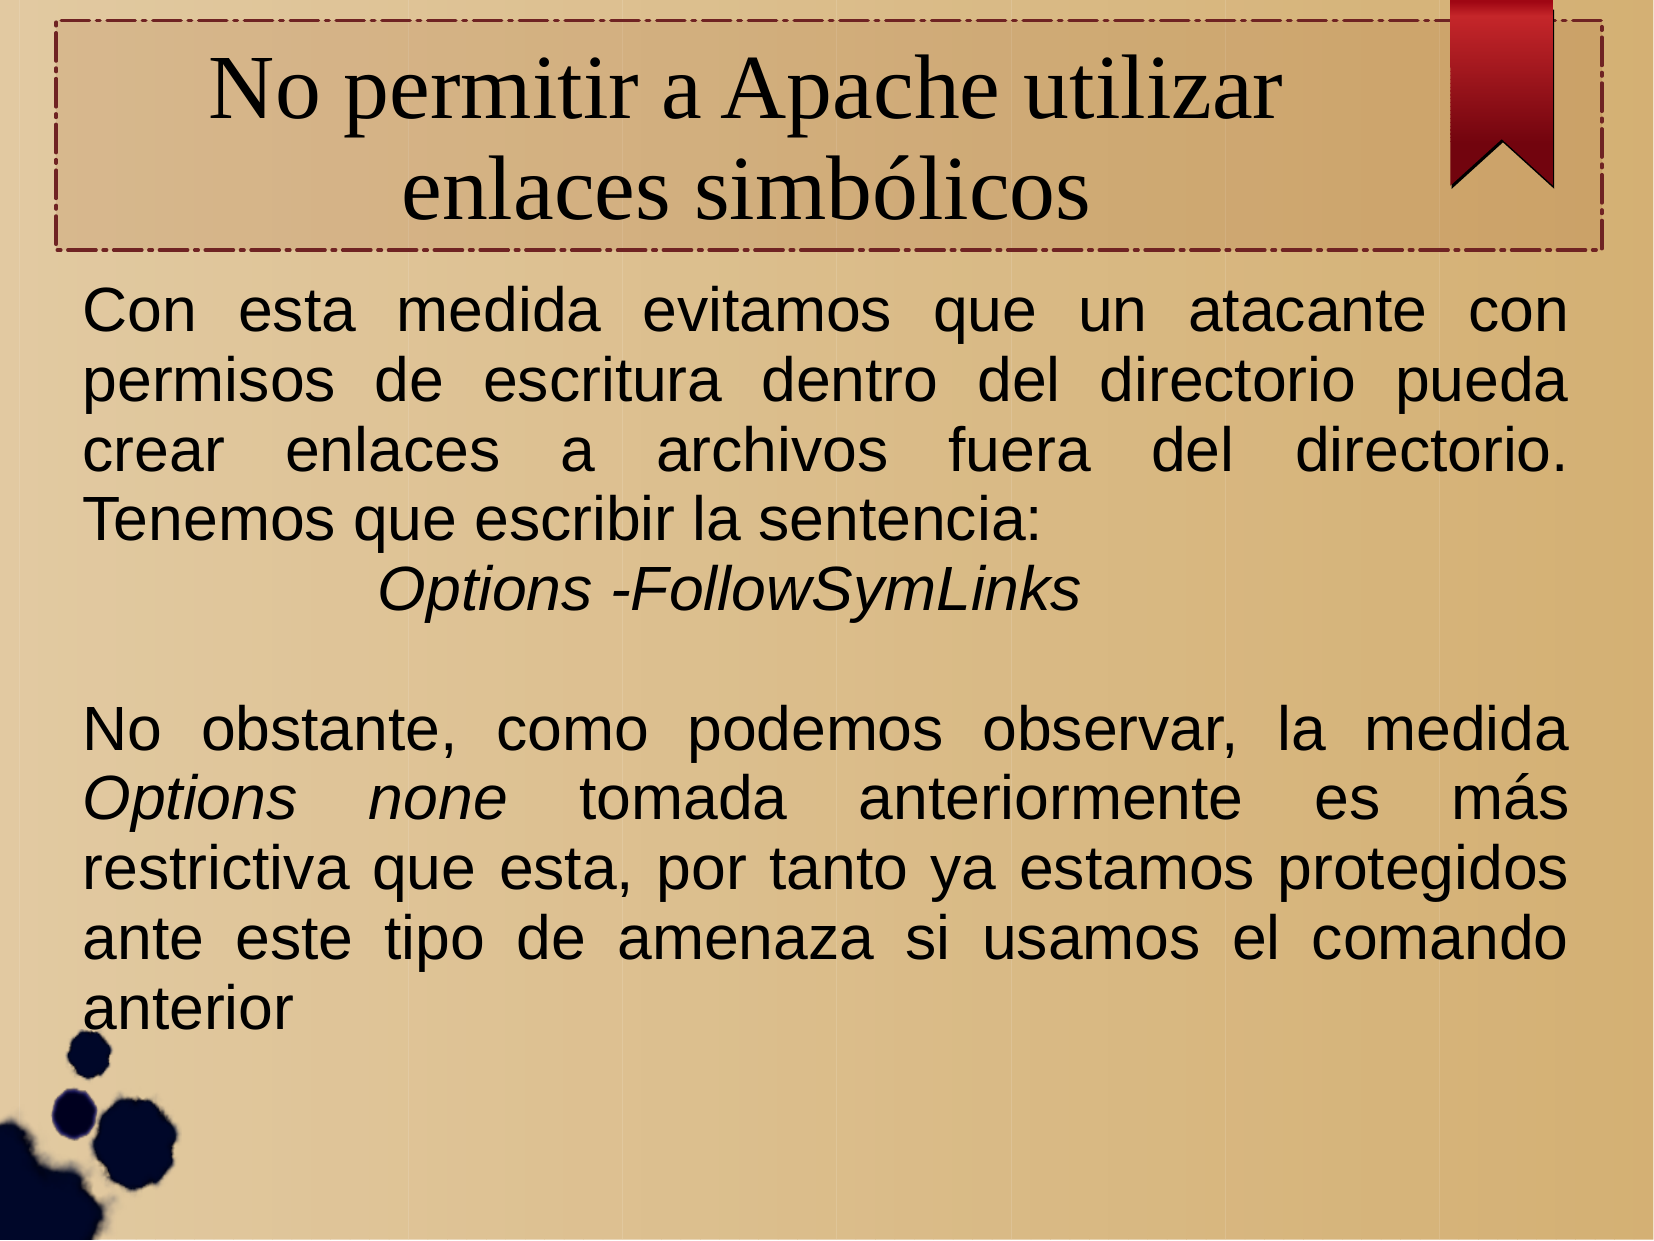

# No permitir a Apache utilizar enlaces simbólicos
Con esta medida evitamos que un atacante con permisos de escritura dentro del directorio pueda crear enlaces a archivos fuera del directorio. Tenemos que escribir la sentencia:
				Options -FollowSymLinks
No obstante, como podemos observar, la medida Options none tomada anteriormente es más restrictiva que esta, por tanto ya estamos protegidos ante este tipo de amenaza si usamos el comando anterior